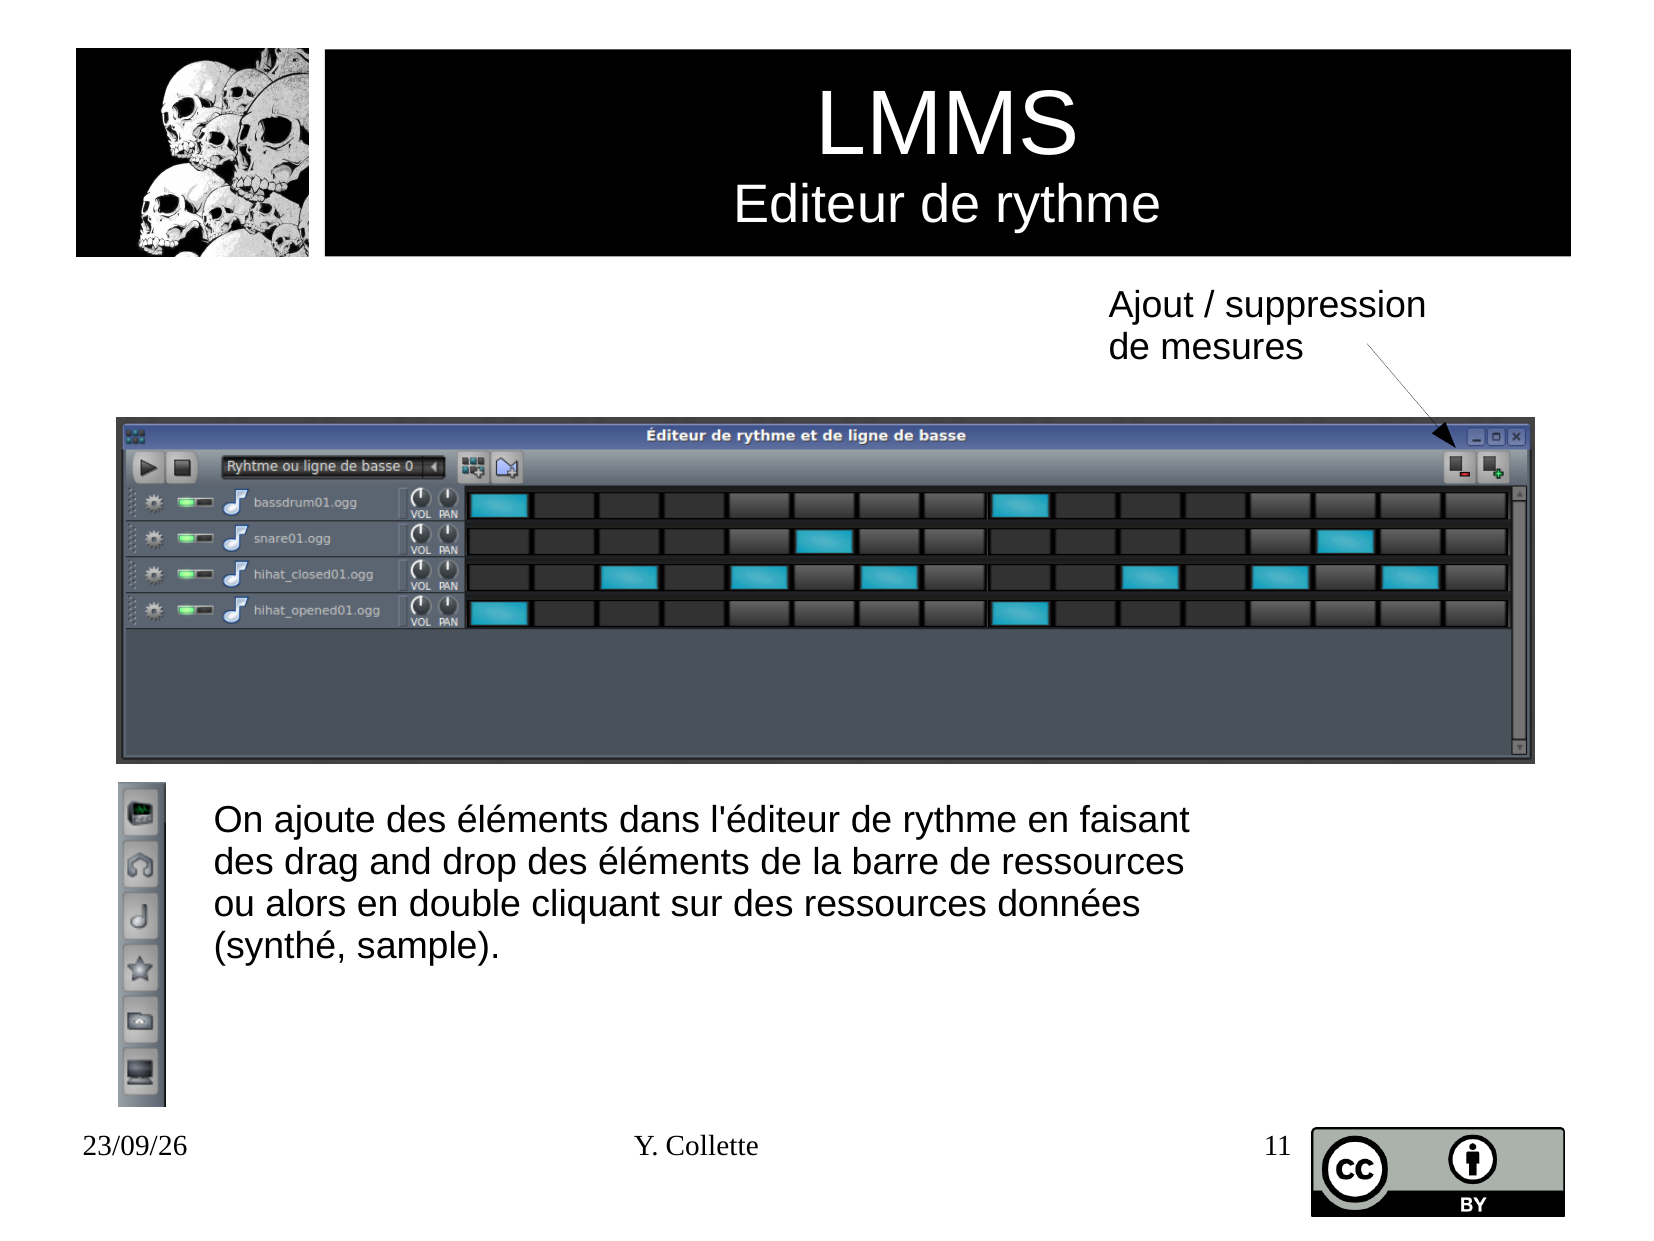

# LMMS Editeur de rythme
Ajout / suppression de mesures
On ajoute des éléments dans l'éditeur de rythme en faisant des drag and drop des éléments de la barre de ressources ou alors en double cliquant sur des ressources données (synthé, sample).
Y. Collette
11